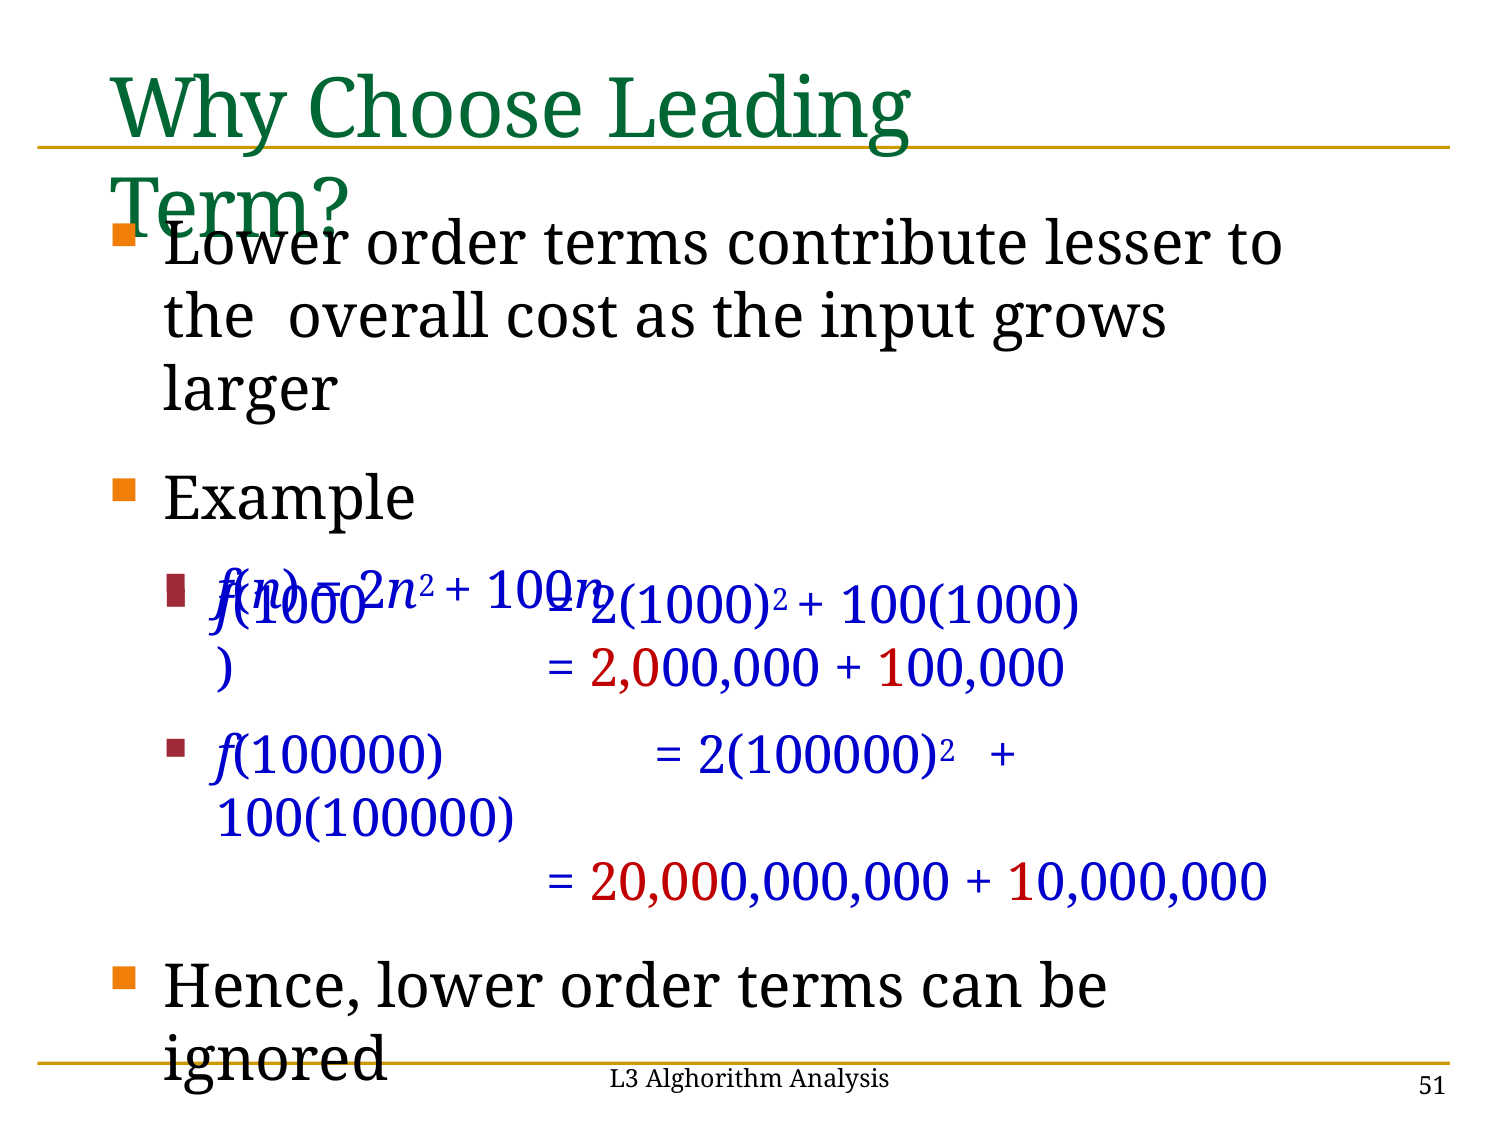

# Why Choose Leading Term?
Lower order terms contribute lesser to the overall cost as the input grows larger
Example
f(n) = 2n2 + 100n
f(1000)
= 2(1000)2 + 100(1000)
= 2,000,000 + 100,000
f(100000)	= 2(100000)2	+ 100(100000)
= 20,000,000,000 + 10,000,000
Hence, lower order terms can be ignored
L3 Alghorithm Analysis